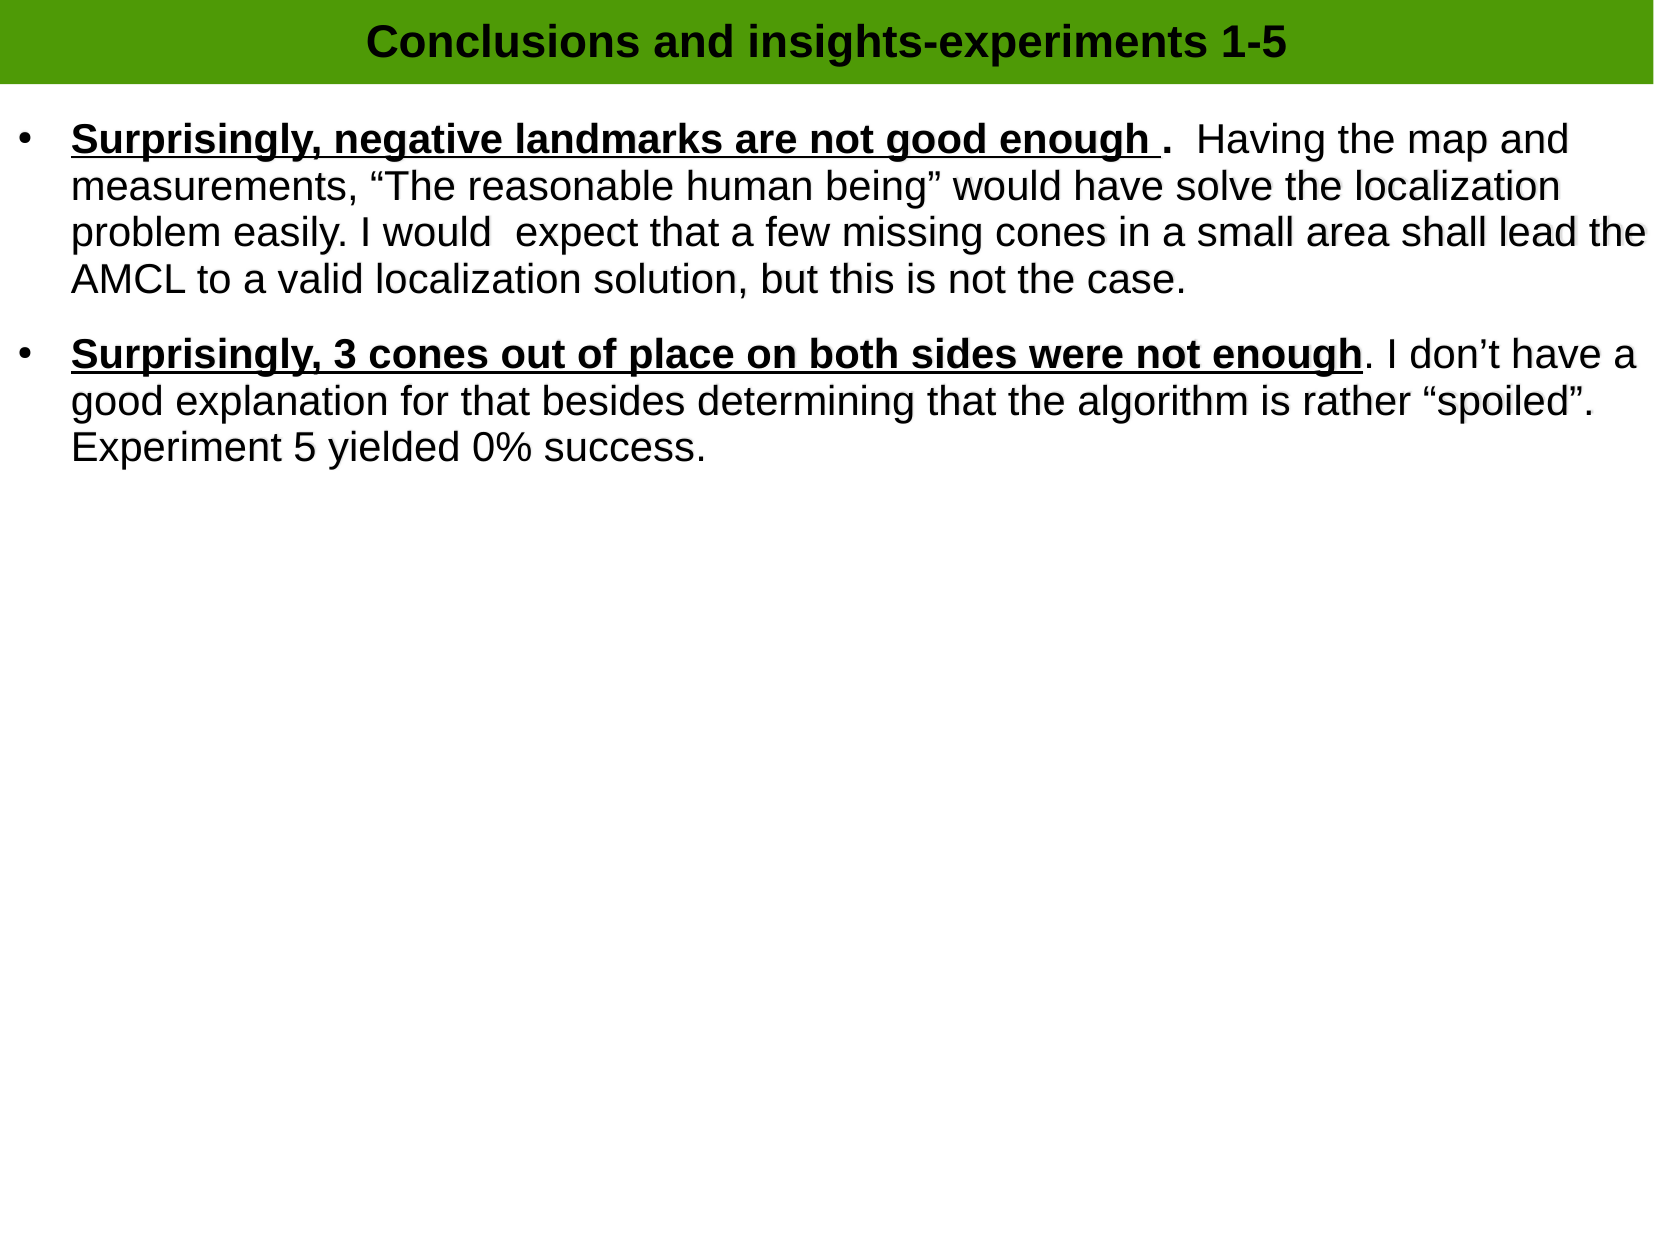

# Conclusions and insights-experiments 1-5
Surprisingly, negative landmarks are not good enough . Having the map and measurements, “The reasonable human being” would have solve the localization problem easily. I would expect that a few missing cones in a small area shall lead the AMCL to a valid localization solution, but this is not the case.
Surprisingly, 3 cones out of place on both sides were not enough. I don’t have a good explanation for that besides determining that the algorithm is rather “spoiled”. Experiment 5 yielded 0% success.